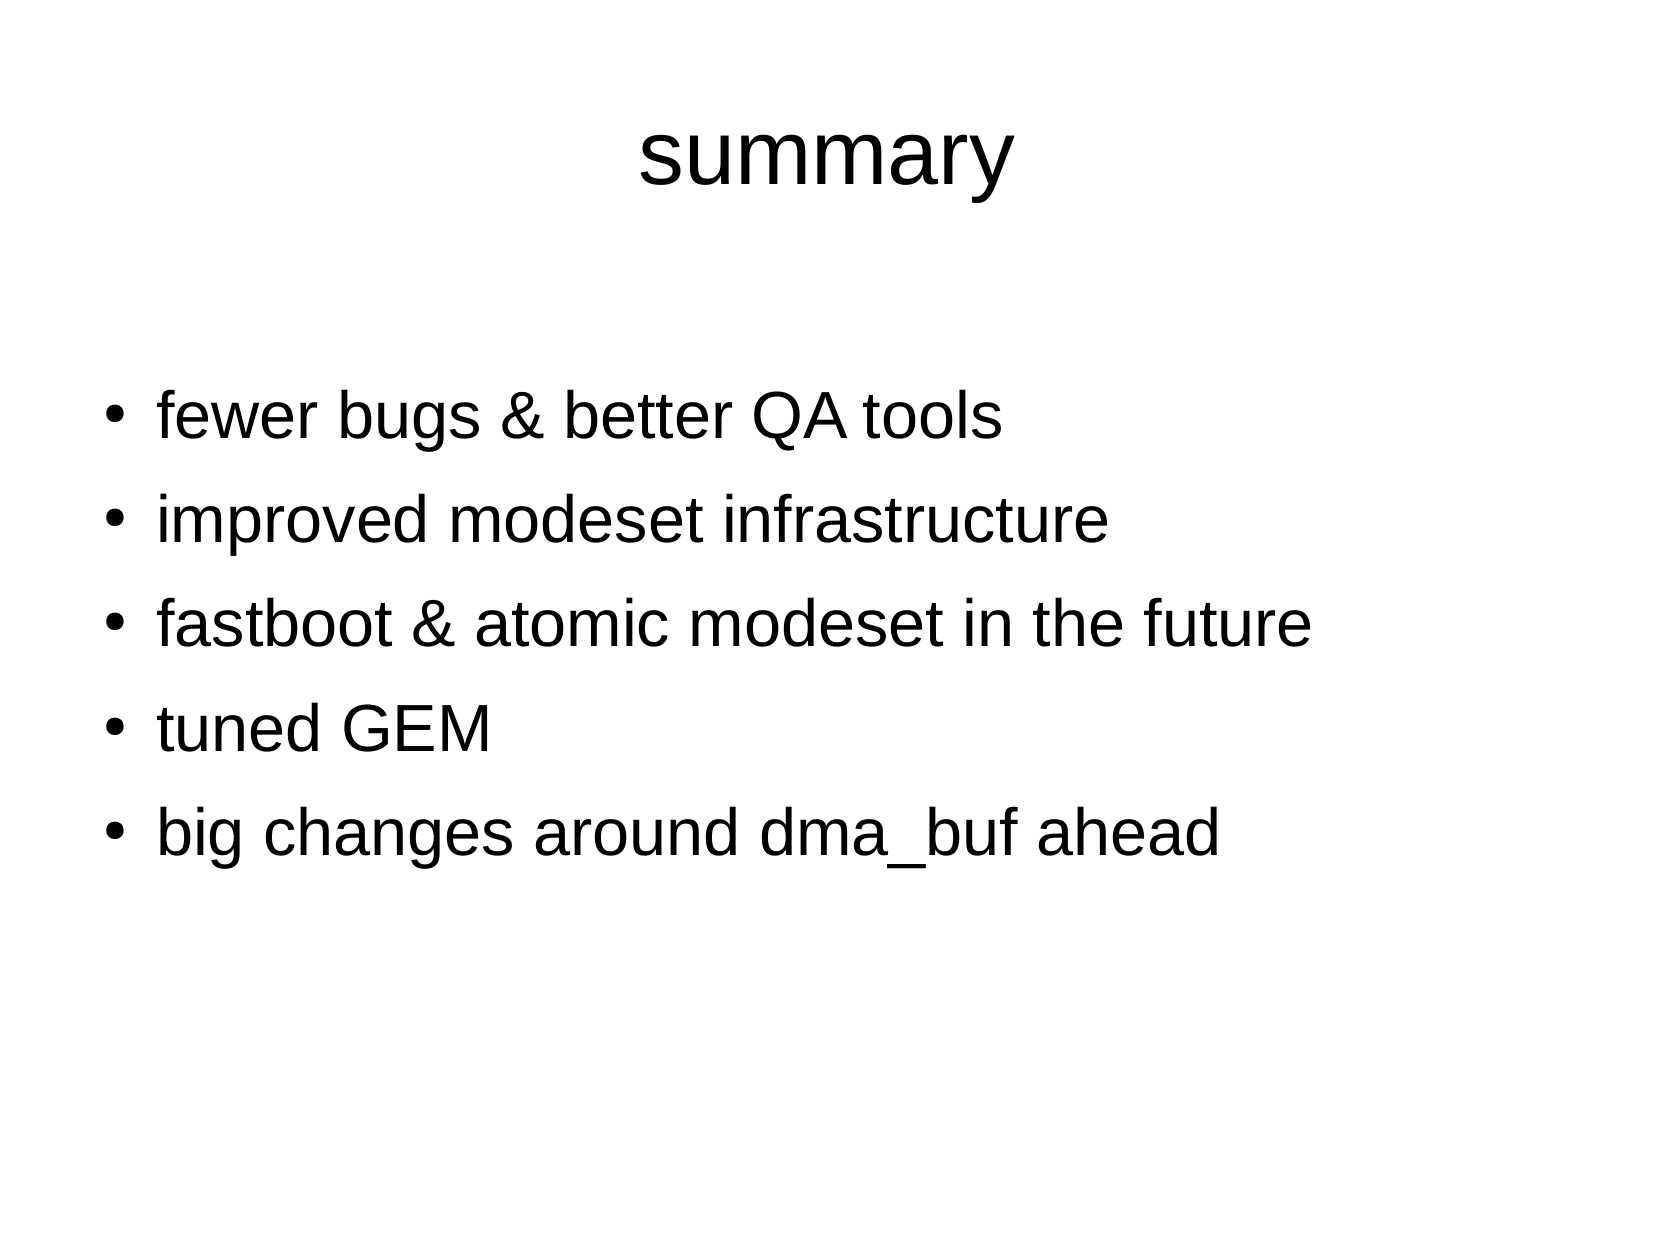

# summary
fewer bugs & better QA tools
improved modeset infrastructure
fastboot & atomic modeset in the future
tuned GEM
big changes around dma_buf ahead